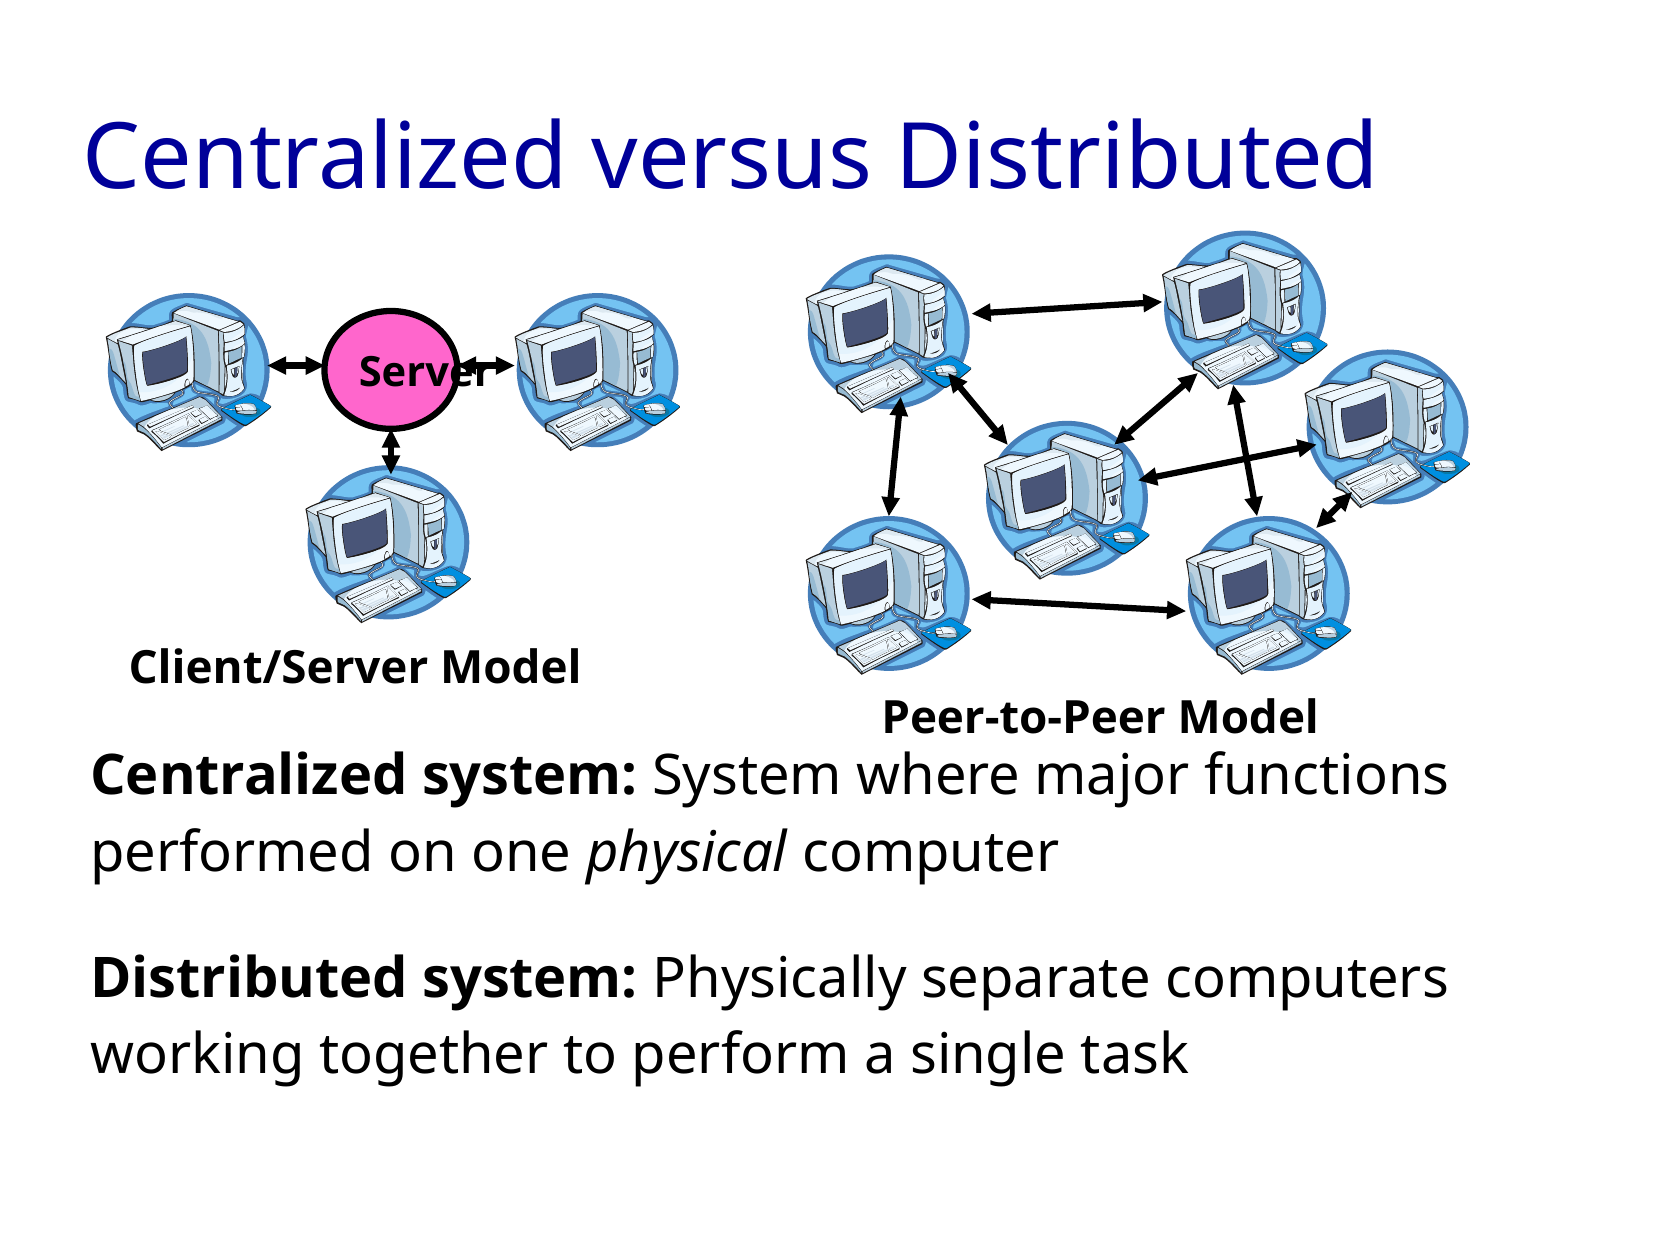

# Centralized versus Distributed
Peer-to-Peer Model
Server
Client/Server Model
Centralized system: System where major functions performed on one physical computer
Distributed system: Physically separate computers working together to perform a single task